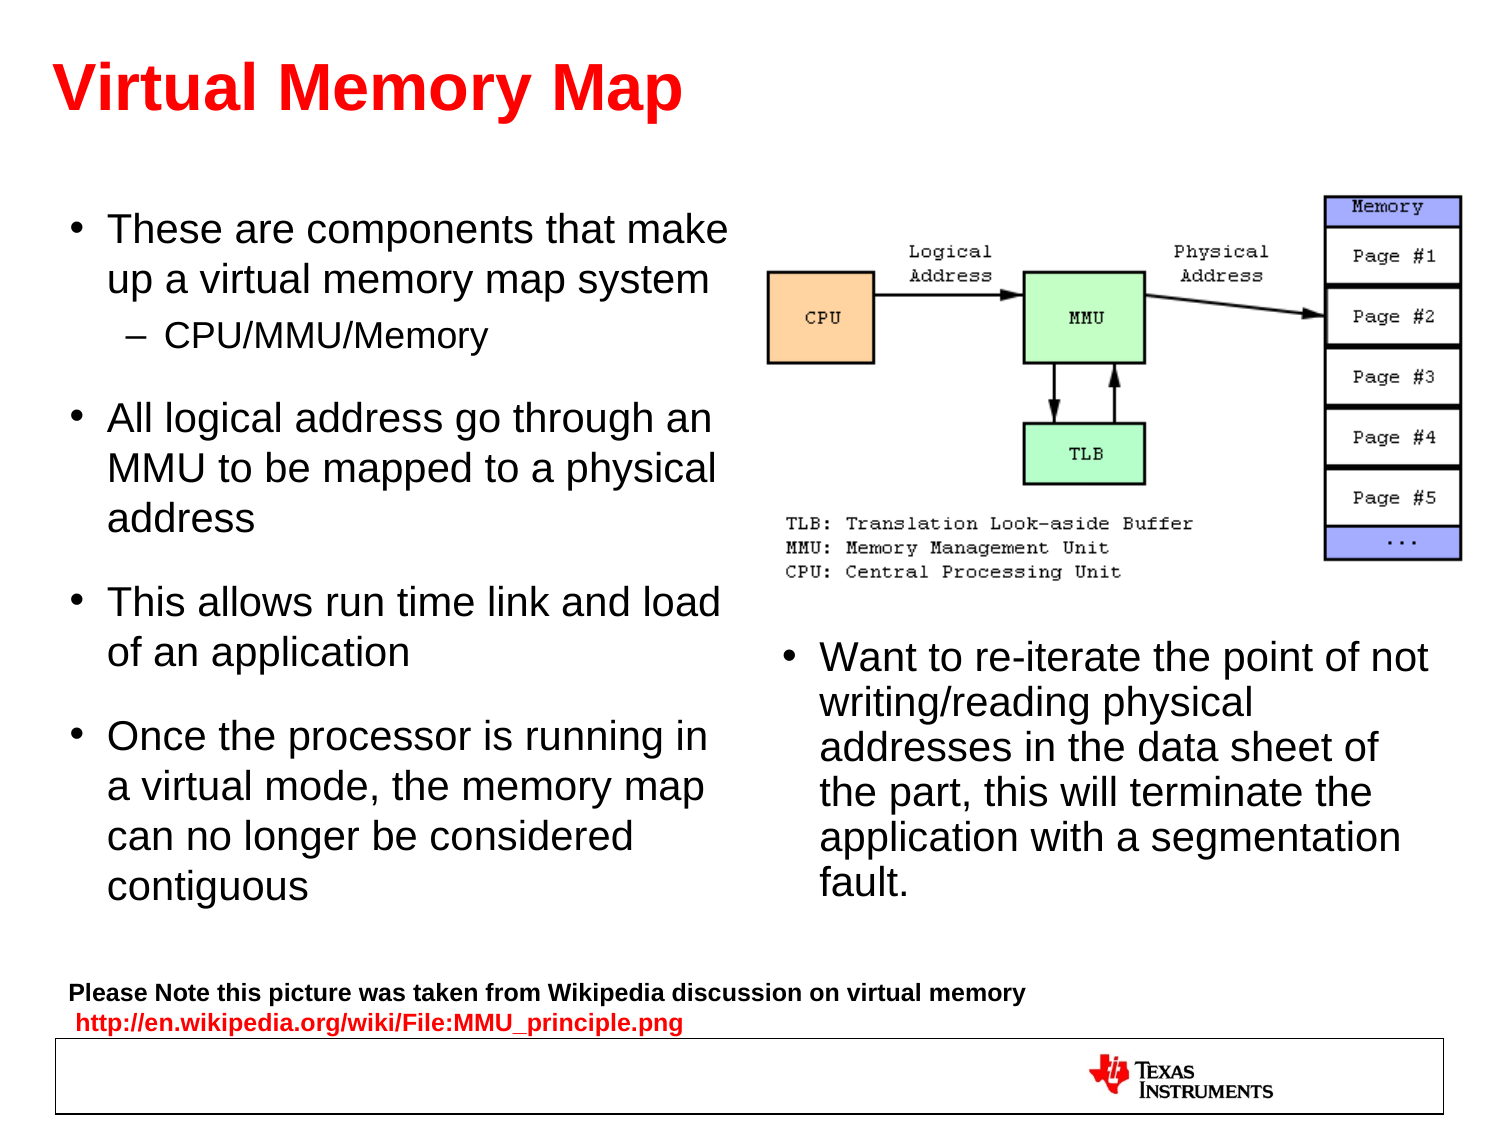

# Virtual Memory Map
These are components that make up a virtual memory map system
CPU/MMU/Memory
All logical address go through an MMU to be mapped to a physical address
This allows run time link and load of an application
Once the processor is running in a virtual mode, the memory map can no longer be considered contiguous
Want to re-iterate the point of not writing/reading physical addresses in the data sheet of the part, this will terminate the application with a segmentation fault.
Please Note this picture was taken from Wikipedia discussion on virtual memory
 http://en.wikipedia.org/wiki/File:MMU_principle.png